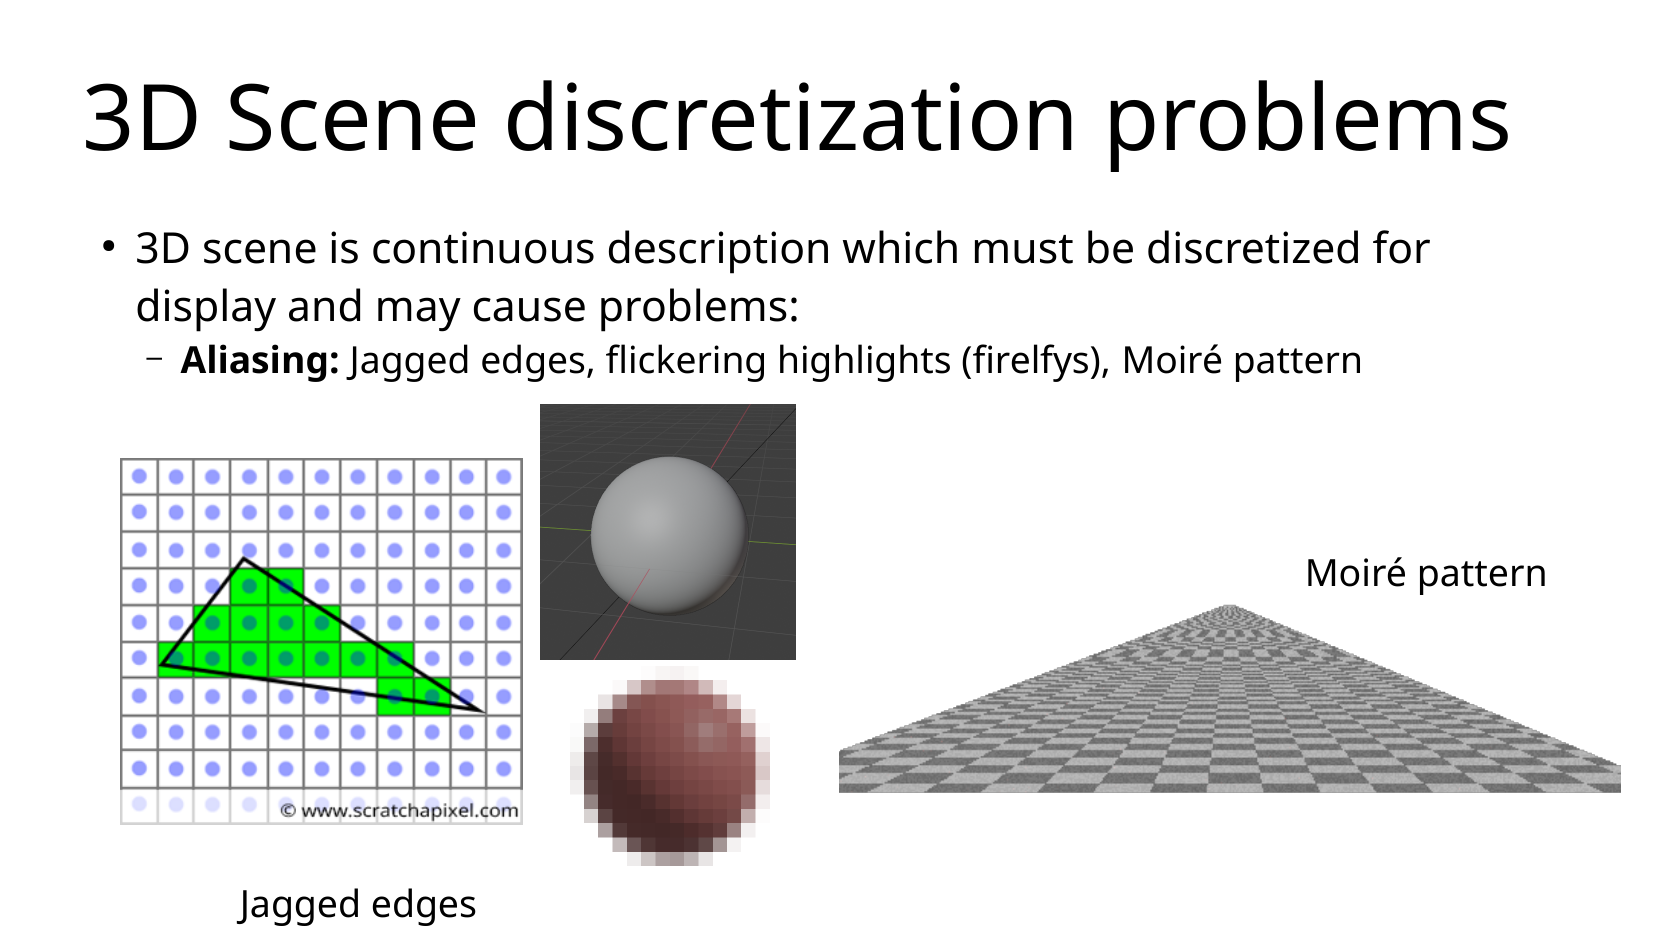

# 3D Scene discretization problems
3D scene is continuous description which must be discretized for display and may cause problems:
Aliasing: Jagged edges, flickering highlights (firelfys), Moiré pattern
Moiré pattern
Jagged edges